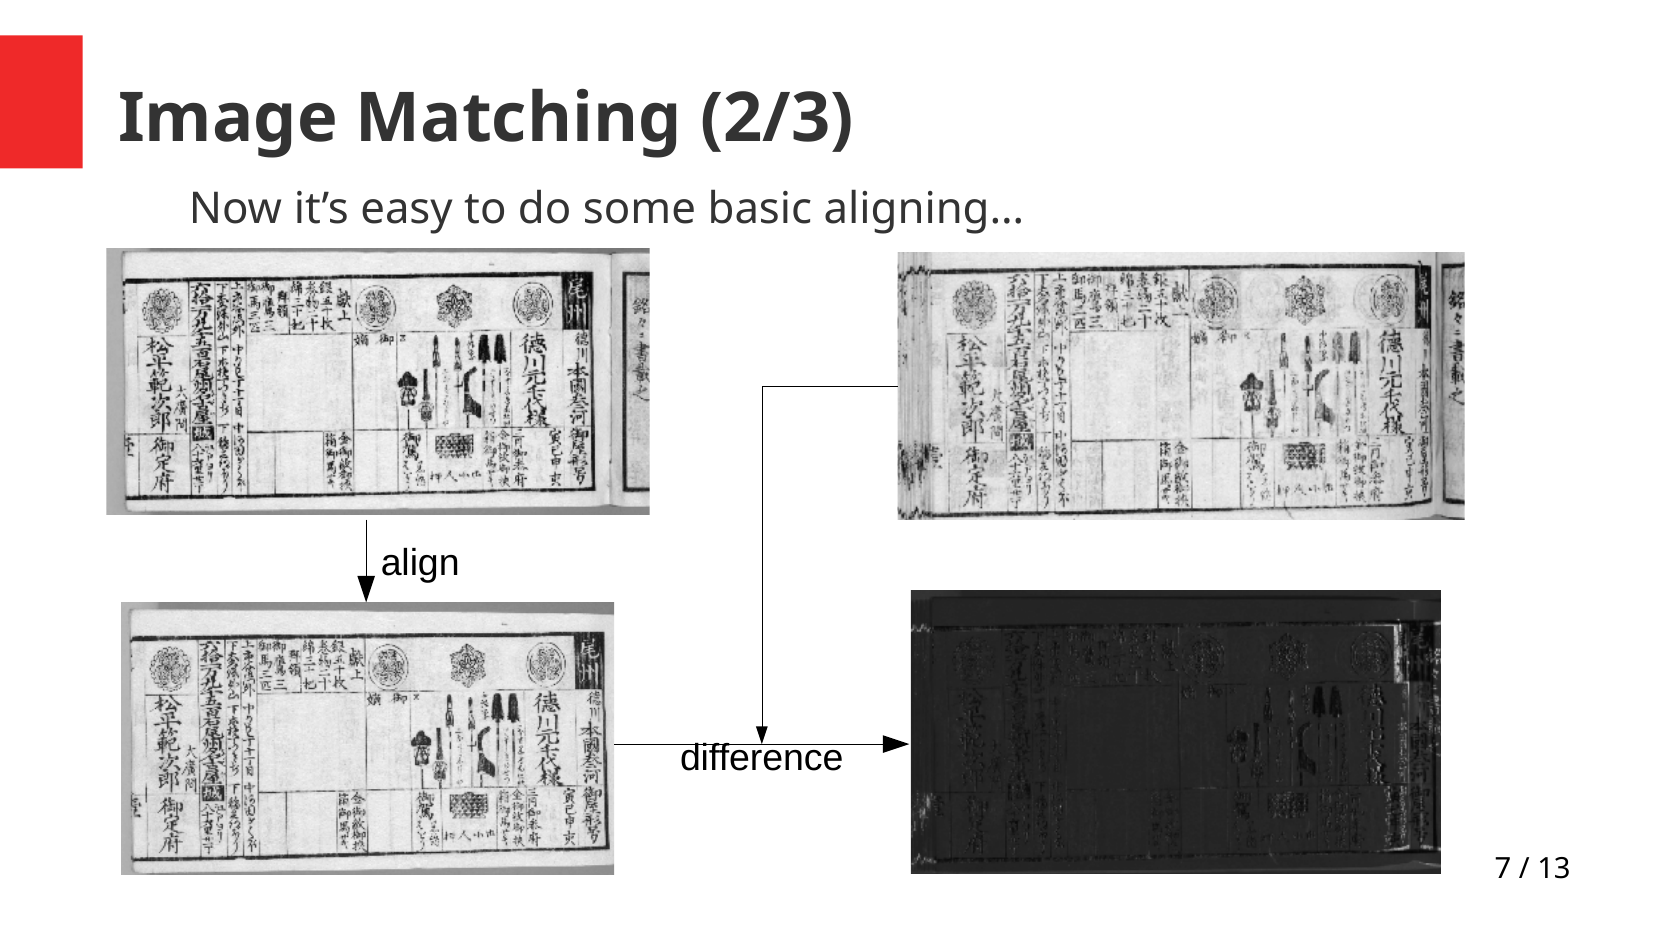

# Image Matching (2/3)
Now it’s easy to do some basic aligning…
align
difference
7